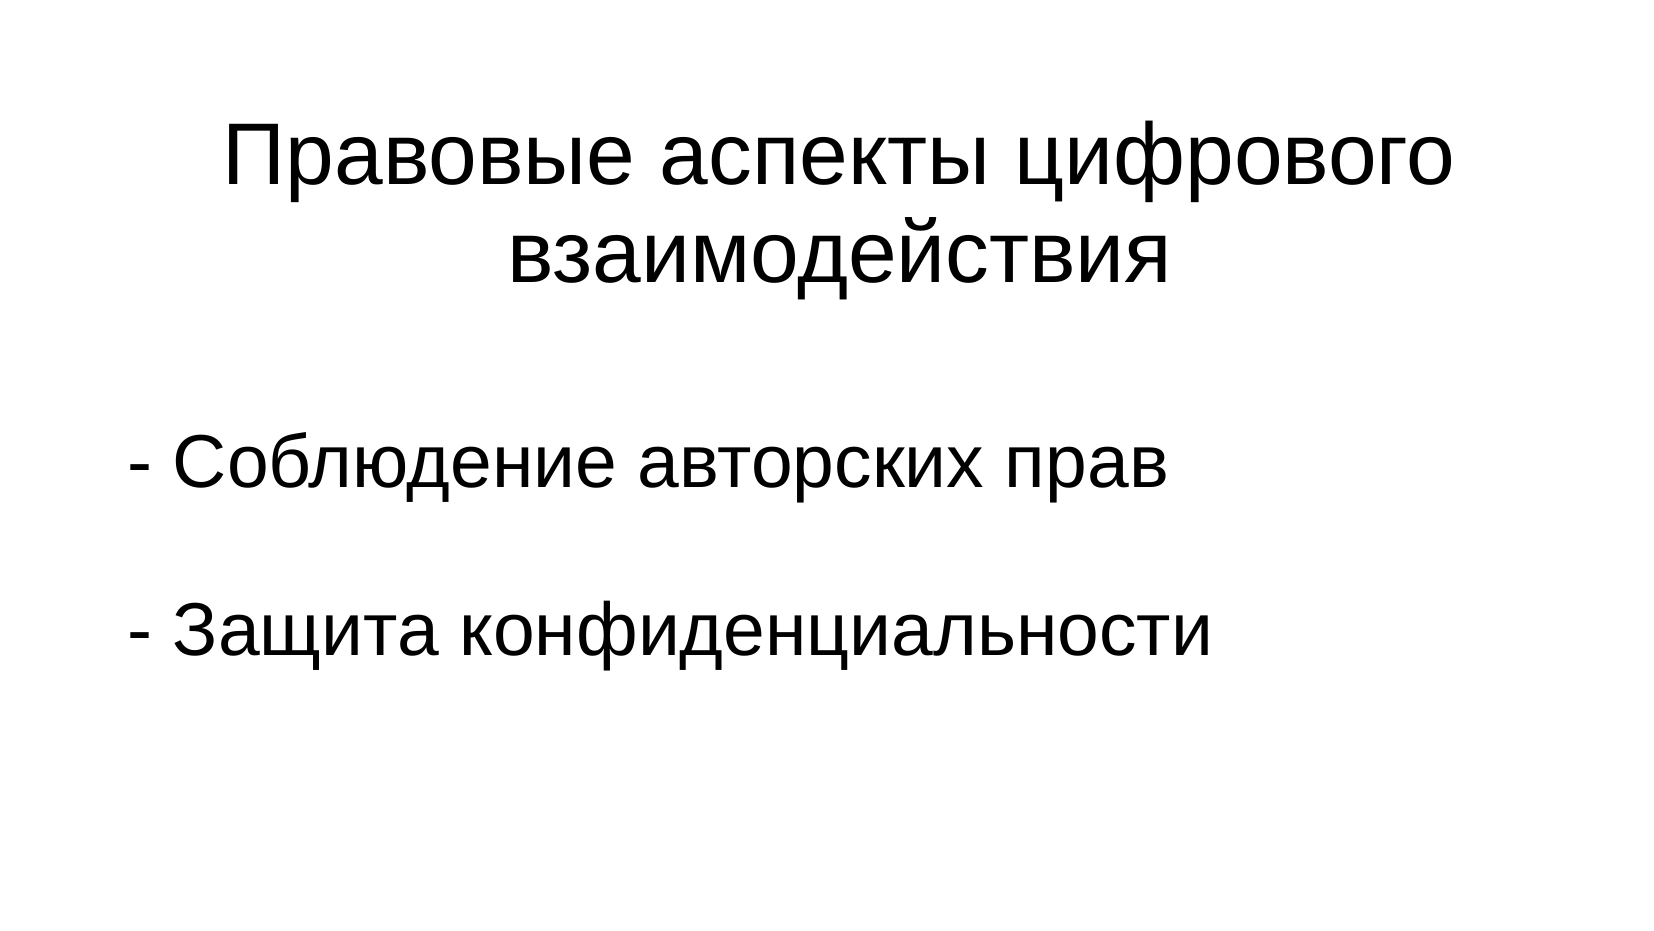

# Правовые аспекты цифрового взаимодействия
- Соблюдение авторских прав
- Защита конфиденциальности